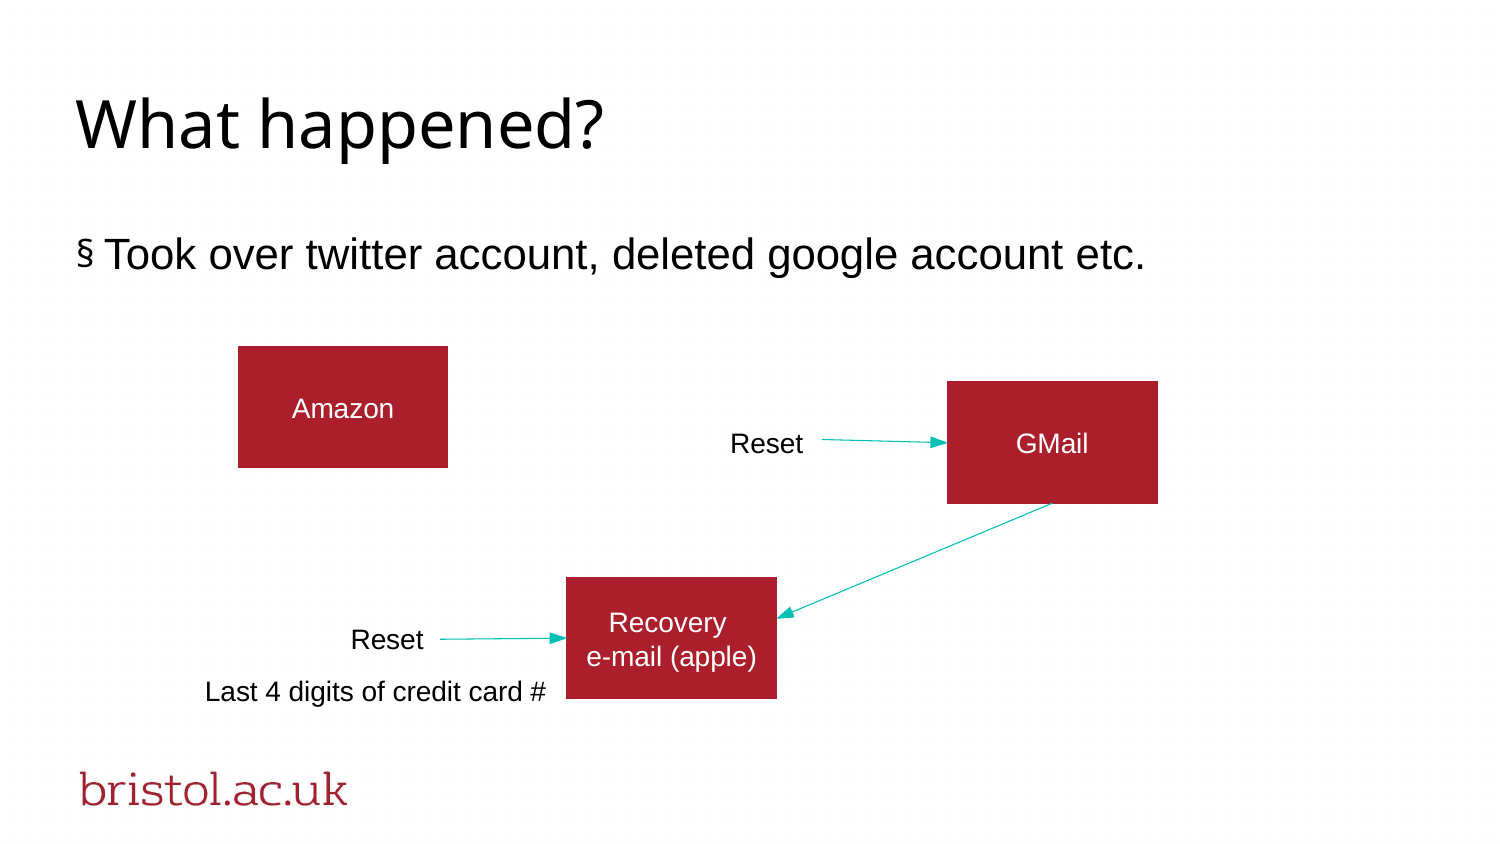

# What happened?
Took over twitter account, deleted google account etc.
Amazon
GMail
Reset
Recovery
e-mail (apple)
Reset
Last 4 digits of credit card #